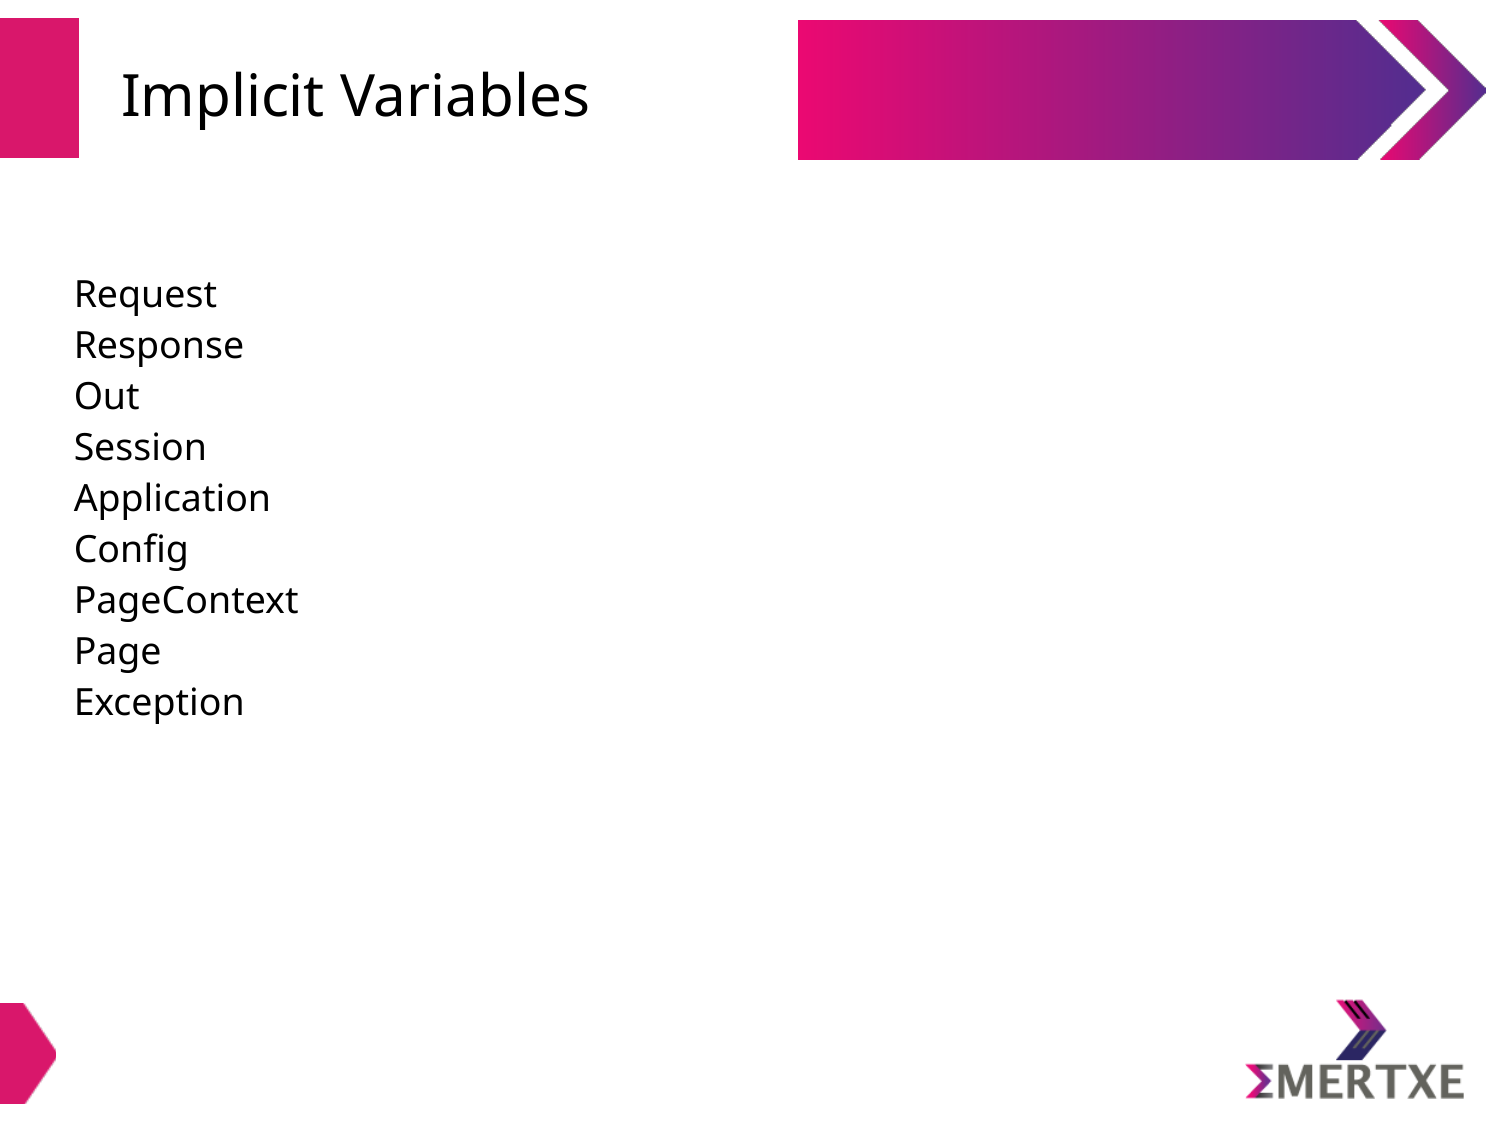

Implicit Variables
Request
Response
Out
Session
Application
Config
PageContext
Page
Exception